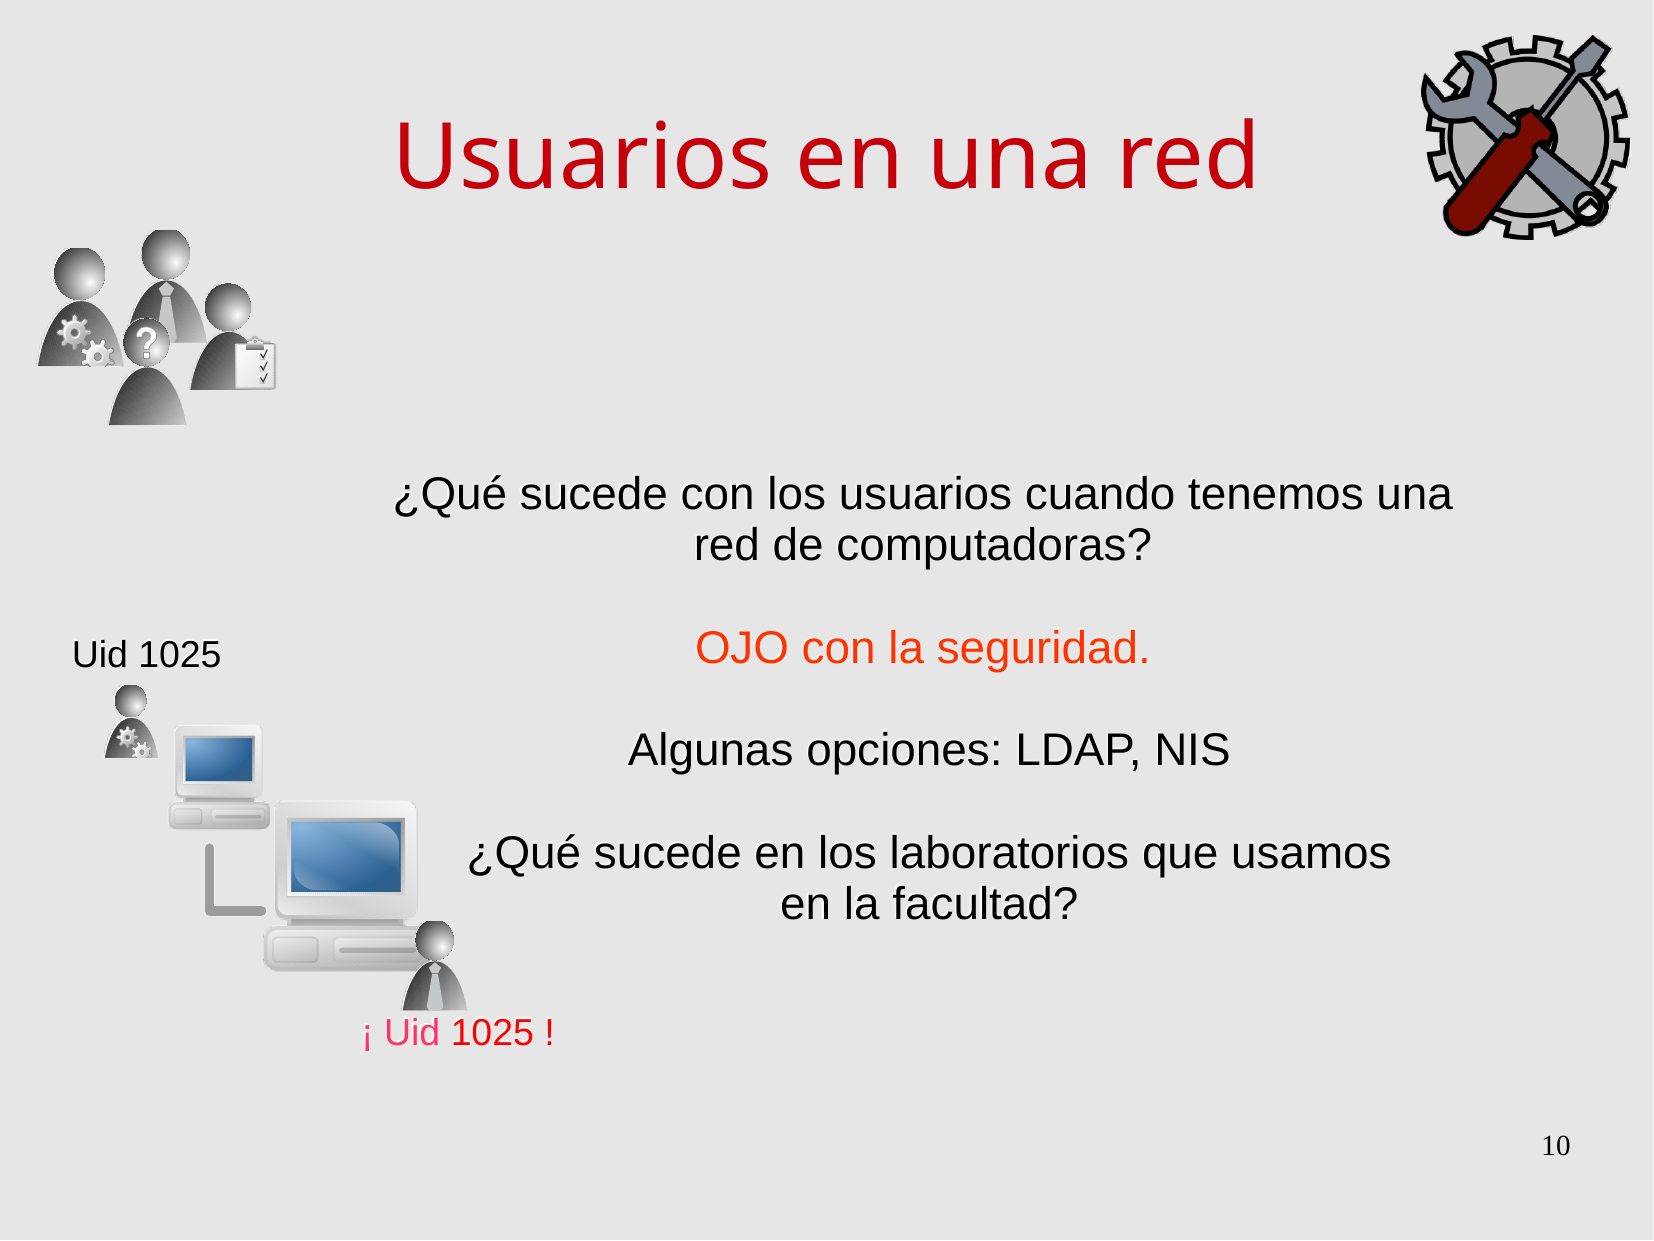

# Usuarios en una red
¿Qué sucede con los usuarios cuando tenemos una
red de computadoras?
OJO con la seguridad.
Algunas opciones: LDAP, NIS
¿Qué sucede en los laboratorios que usamos
en la facultad?
Uid 1025
¡ Uid 1025 !
10